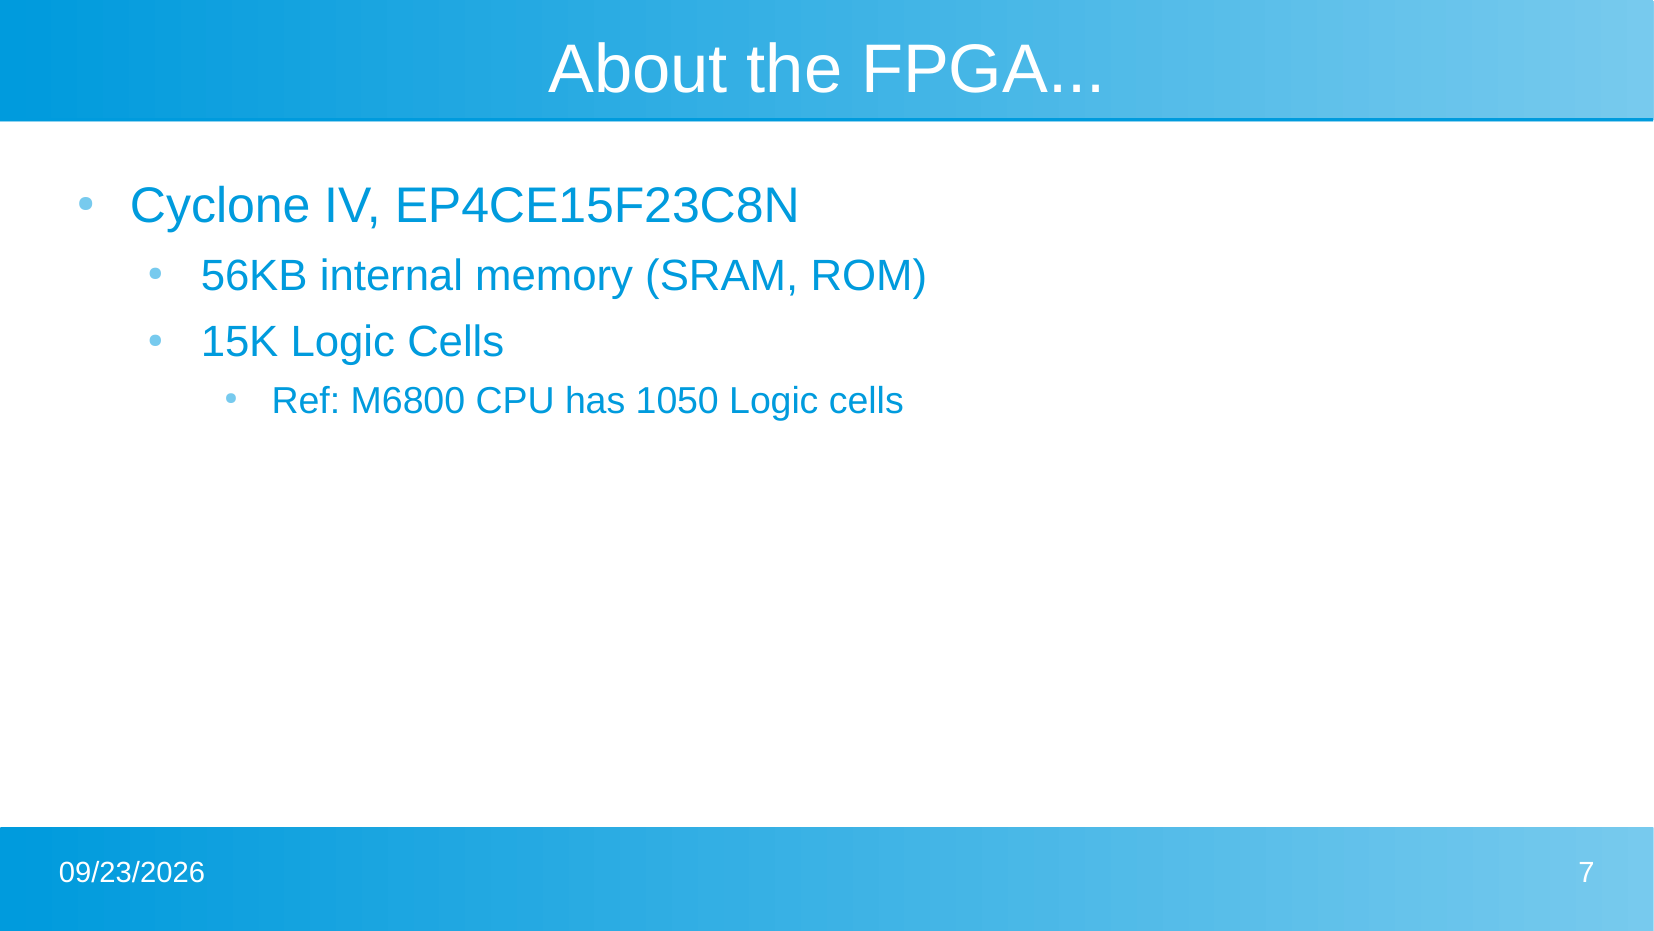

# About the FPGA...
Cyclone IV, EP4CE15F23C8N
56KB internal memory (SRAM, ROM)
15K Logic Cells
Ref: M6800 CPU has 1050 Logic cells
7